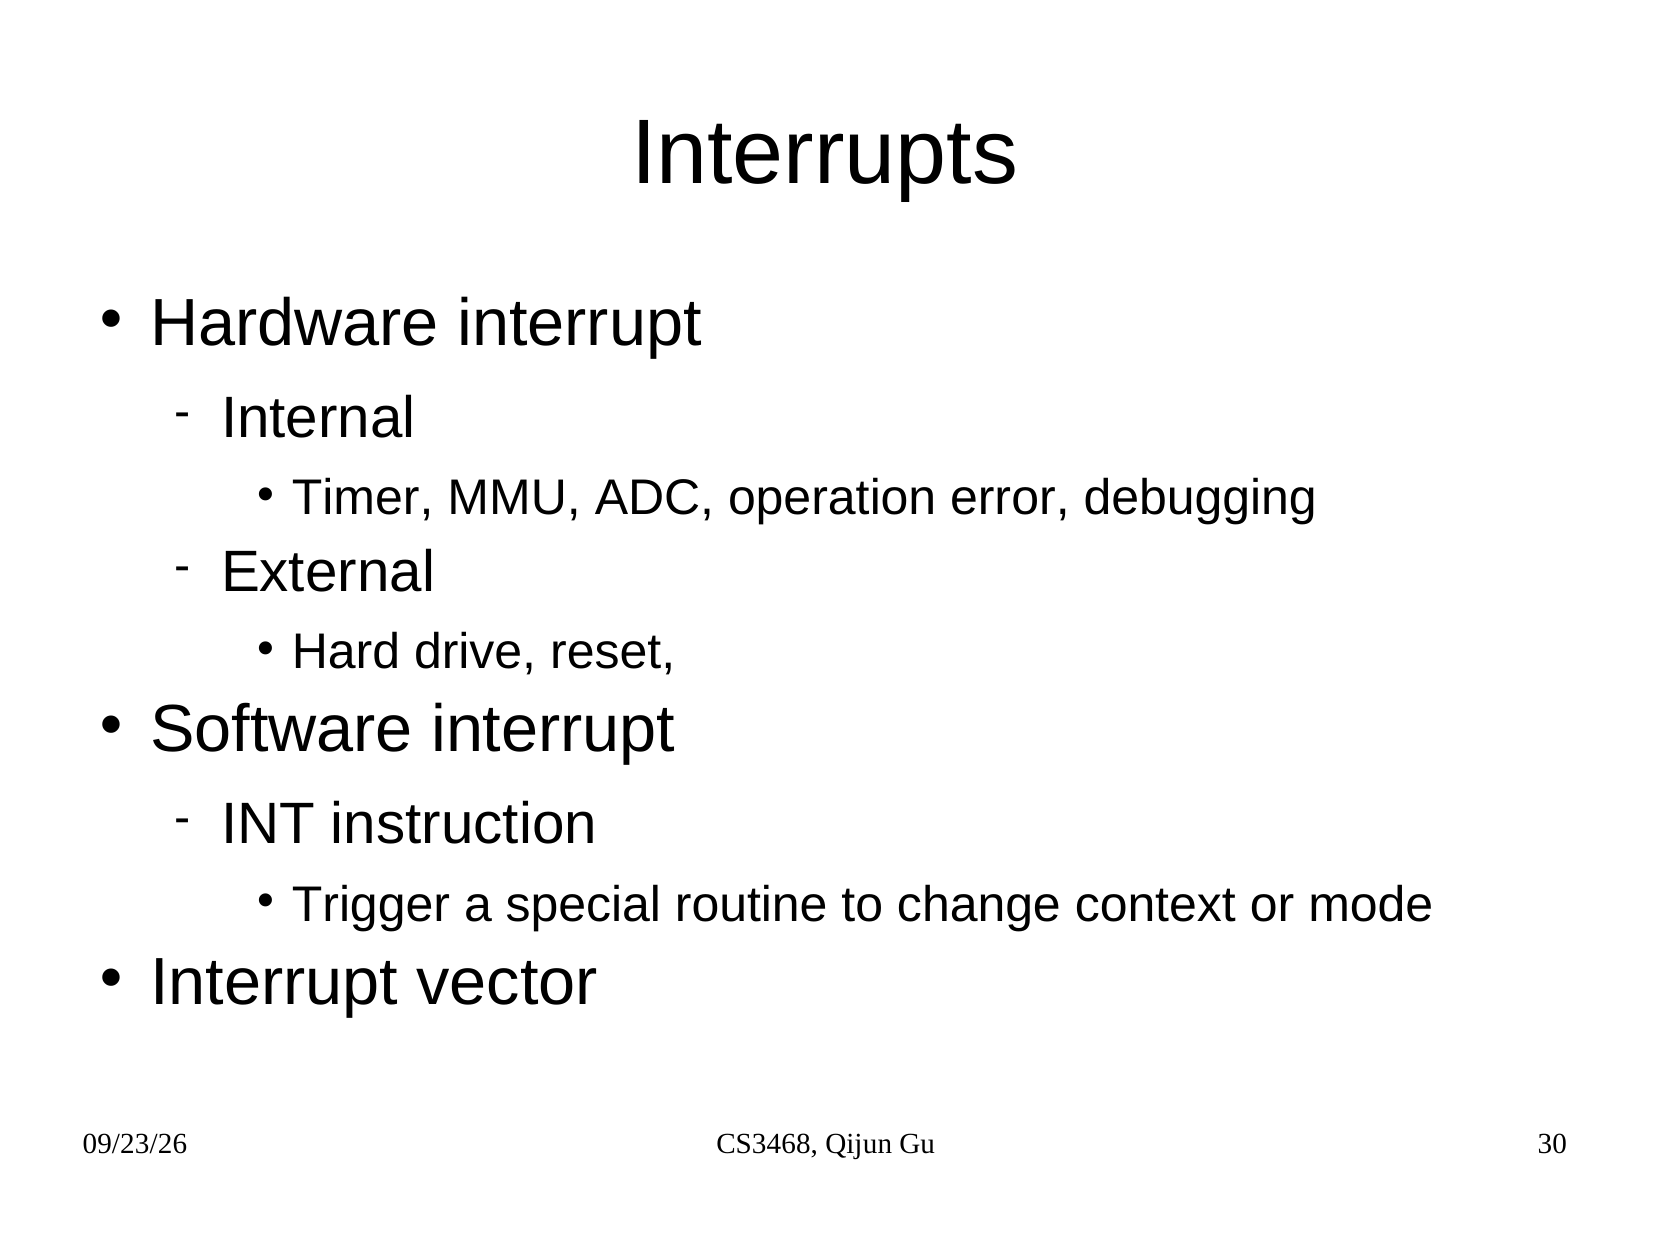

# Interrupts
Hardware interrupt
Internal
Timer, MMU, ADC, operation error, debugging
External
Hard drive, reset,
Software interrupt
INT instruction
Trigger a special routine to change context or mode
Interrupt vector
CS3468, Qijun Gu
30